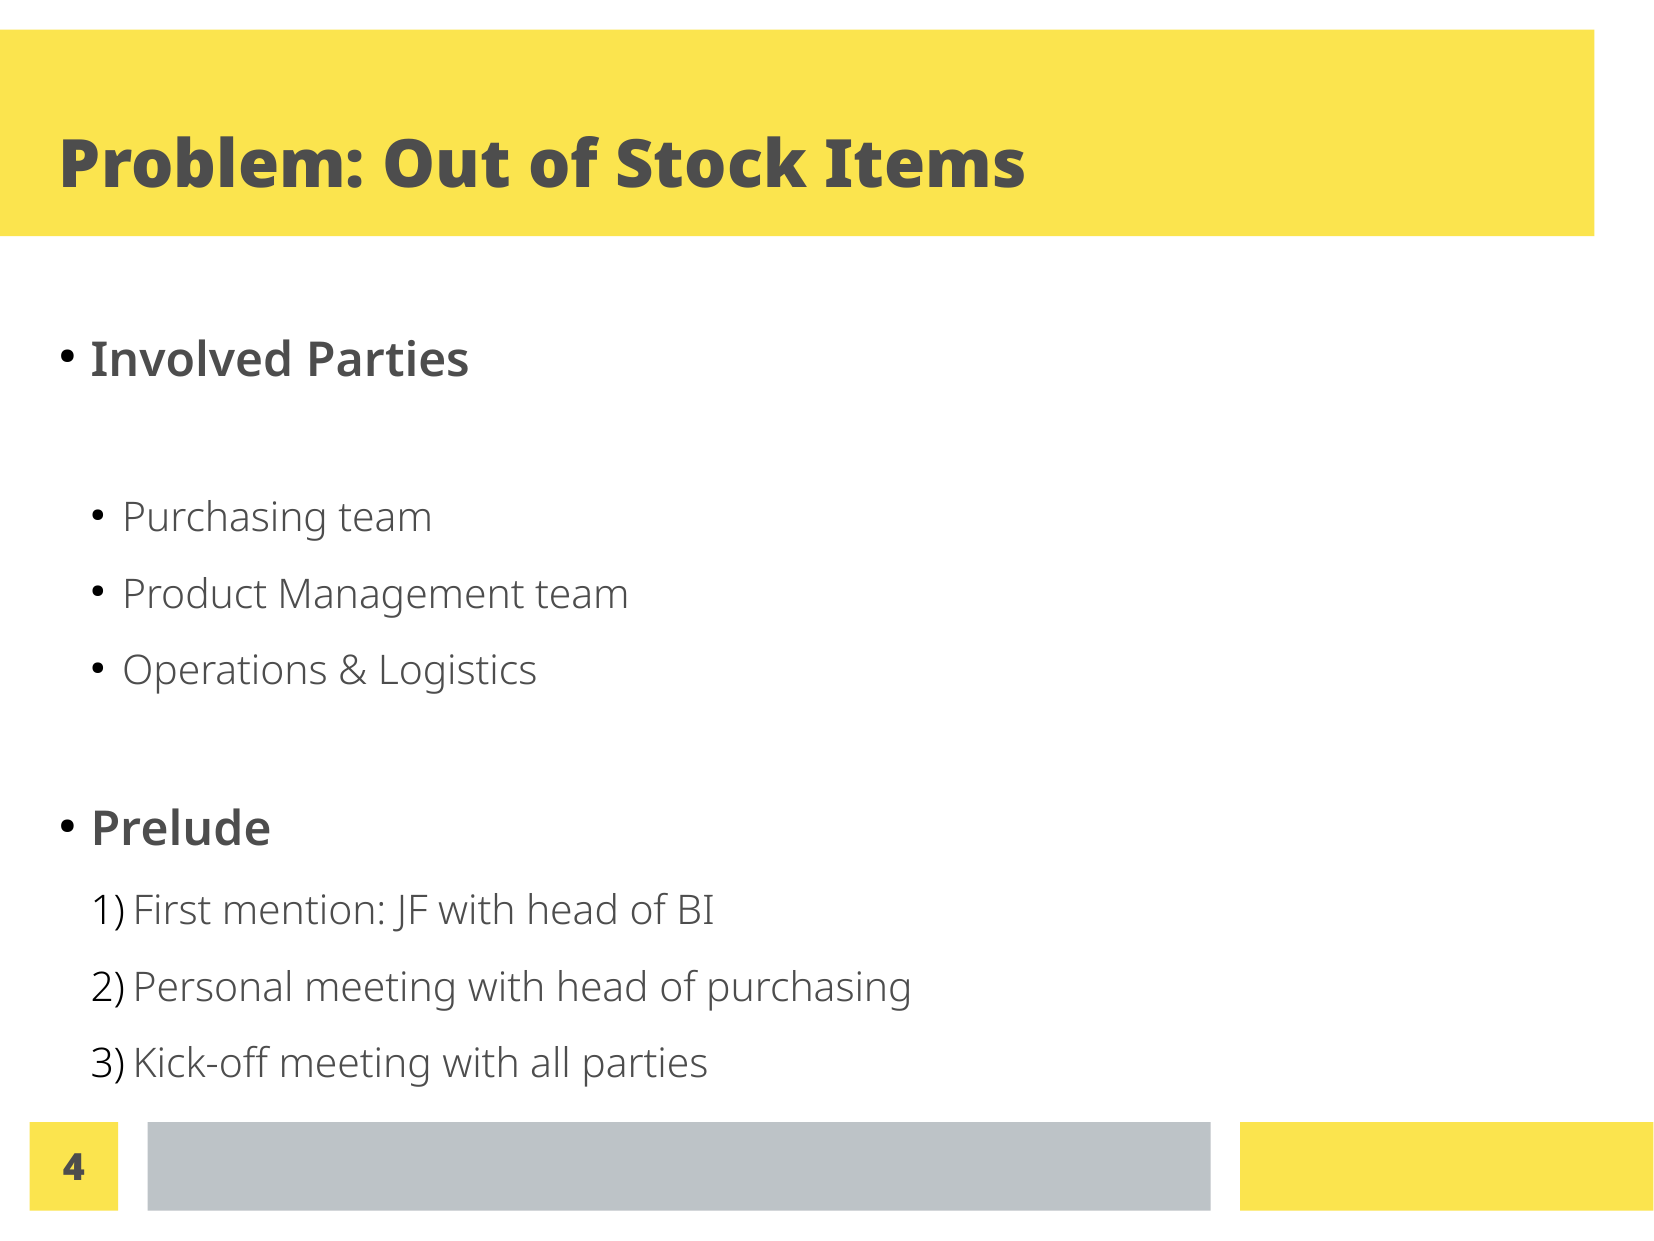

# Problem: Out of Stock Items
Involved Parties
Purchasing team
Product Management team
Operations & Logistics
Prelude
 First mention: JF with head of BI
 Personal meeting with head of purchasing
 Kick-off meeting with all parties
4